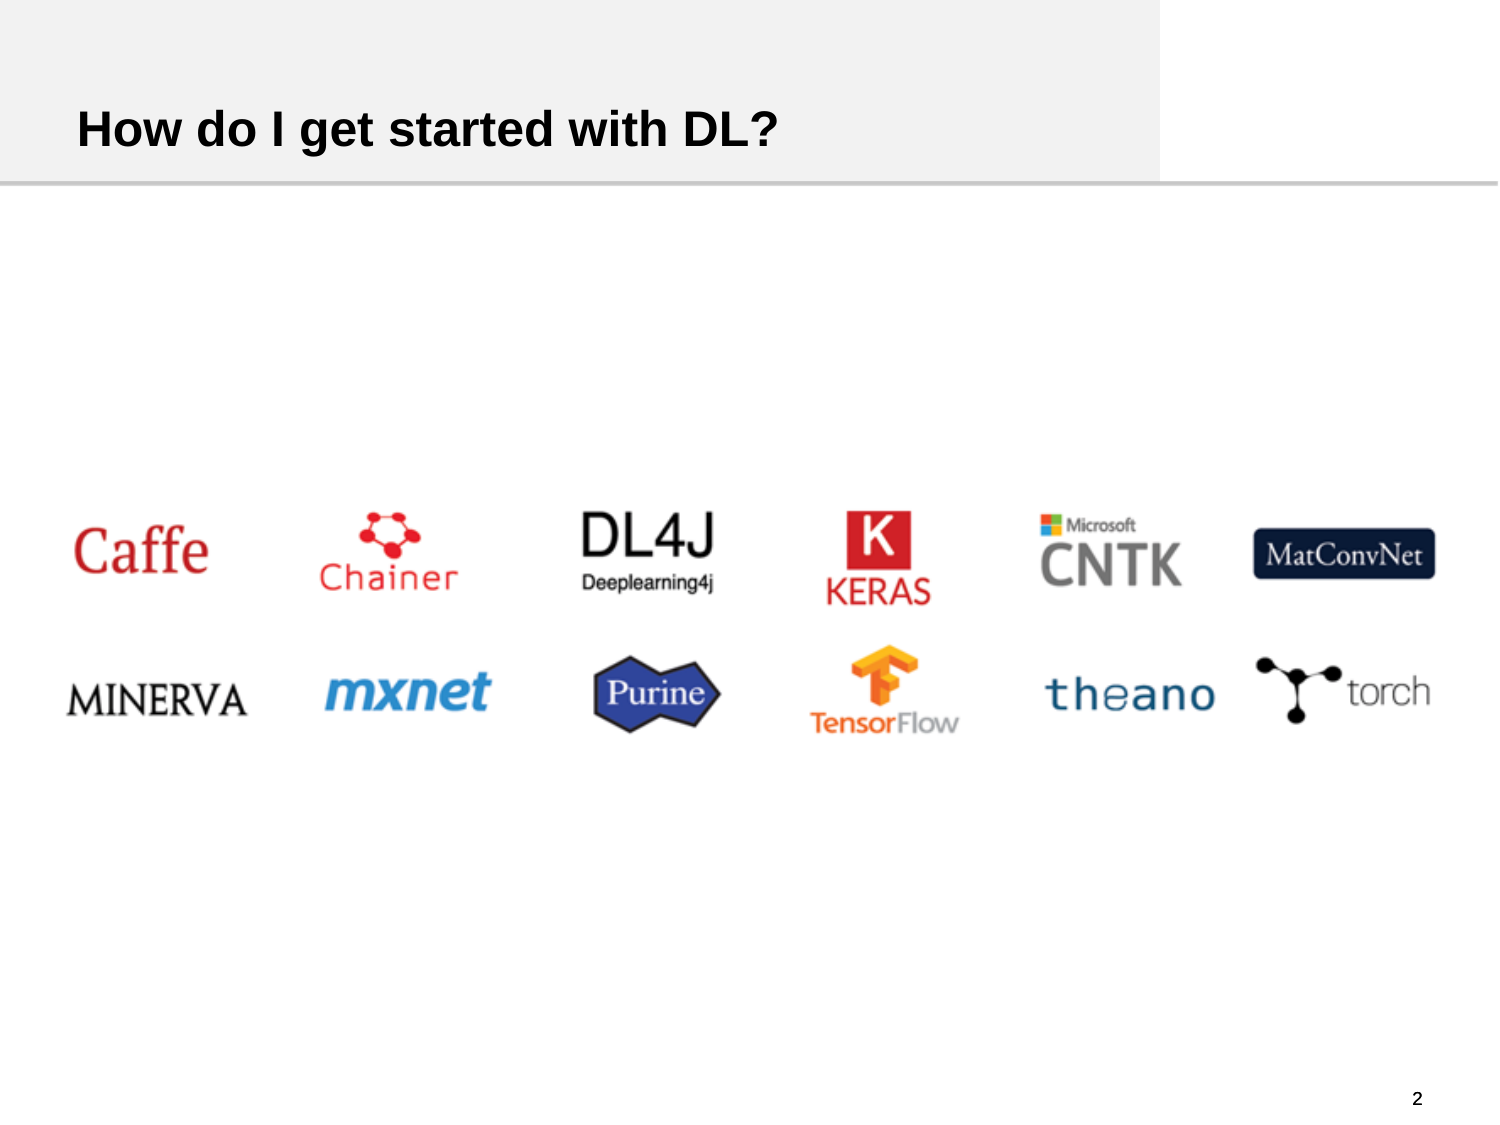

How do I get started with DL?